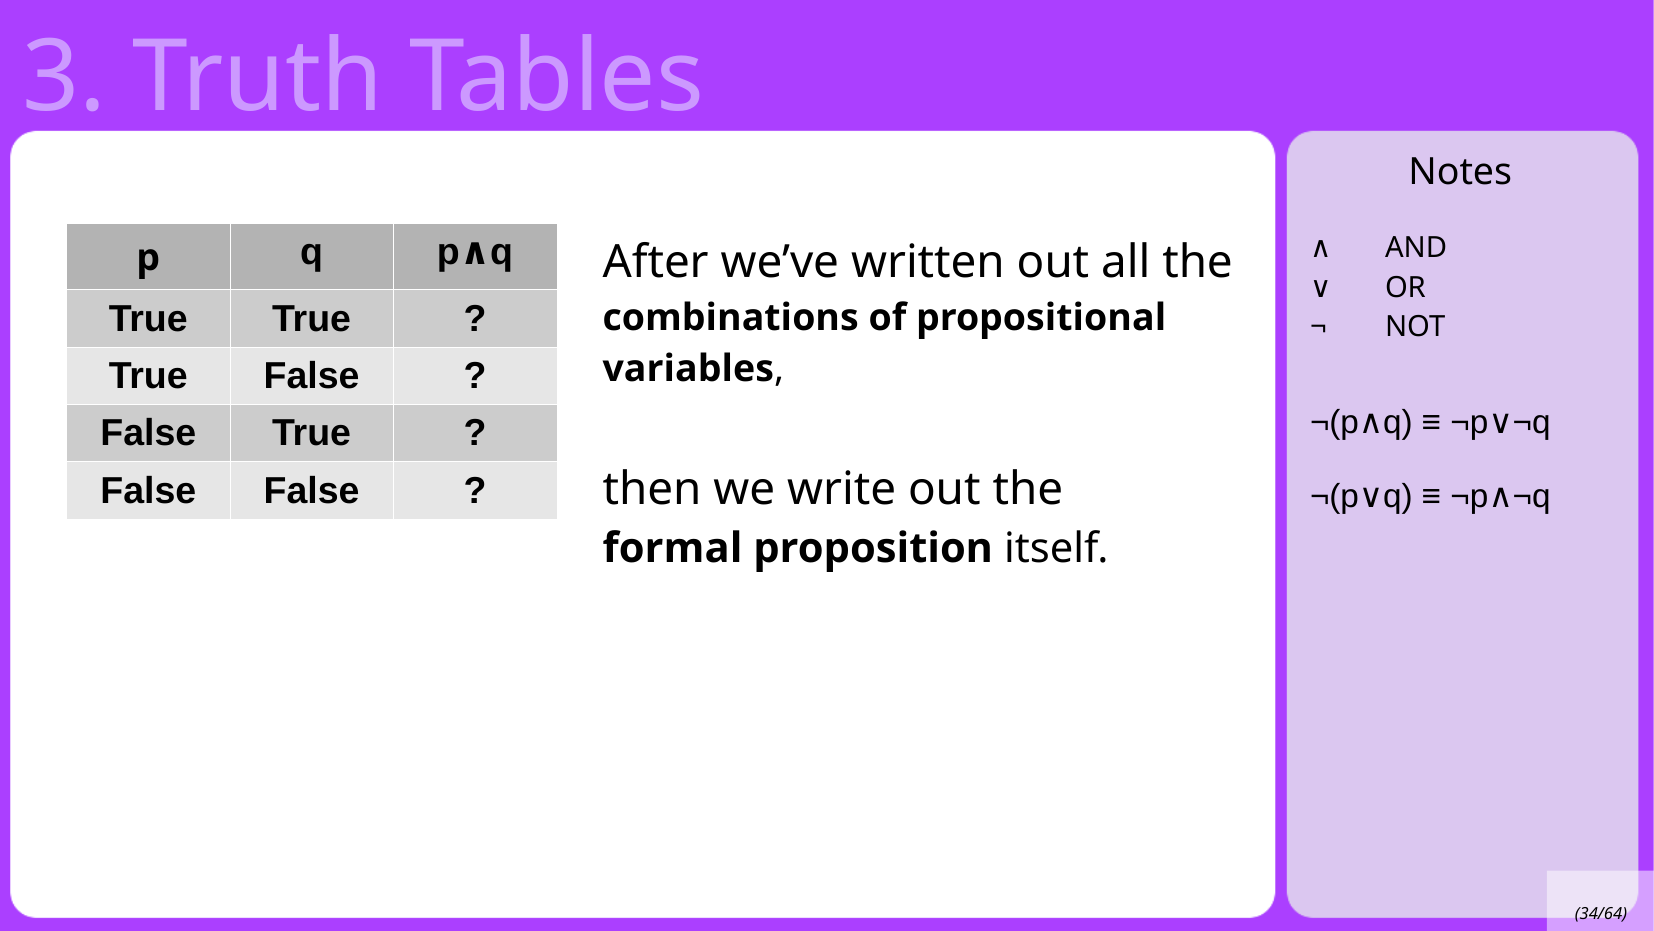

# 3. Truth Tables
Notes
| p | q | p∧q |
| --- | --- | --- |
| True | True | ? |
| True | False | ? |
| False | True | ? |
| False | False | ? |
∧	AND
∨	OR
¬	NOT
After we’ve written out all the
combinations of propositional variables,
then we write out the
formal proposition itself.
¬(p∧q) ≡ ¬p∨¬q
¬(p∨q) ≡ ¬p∧¬q